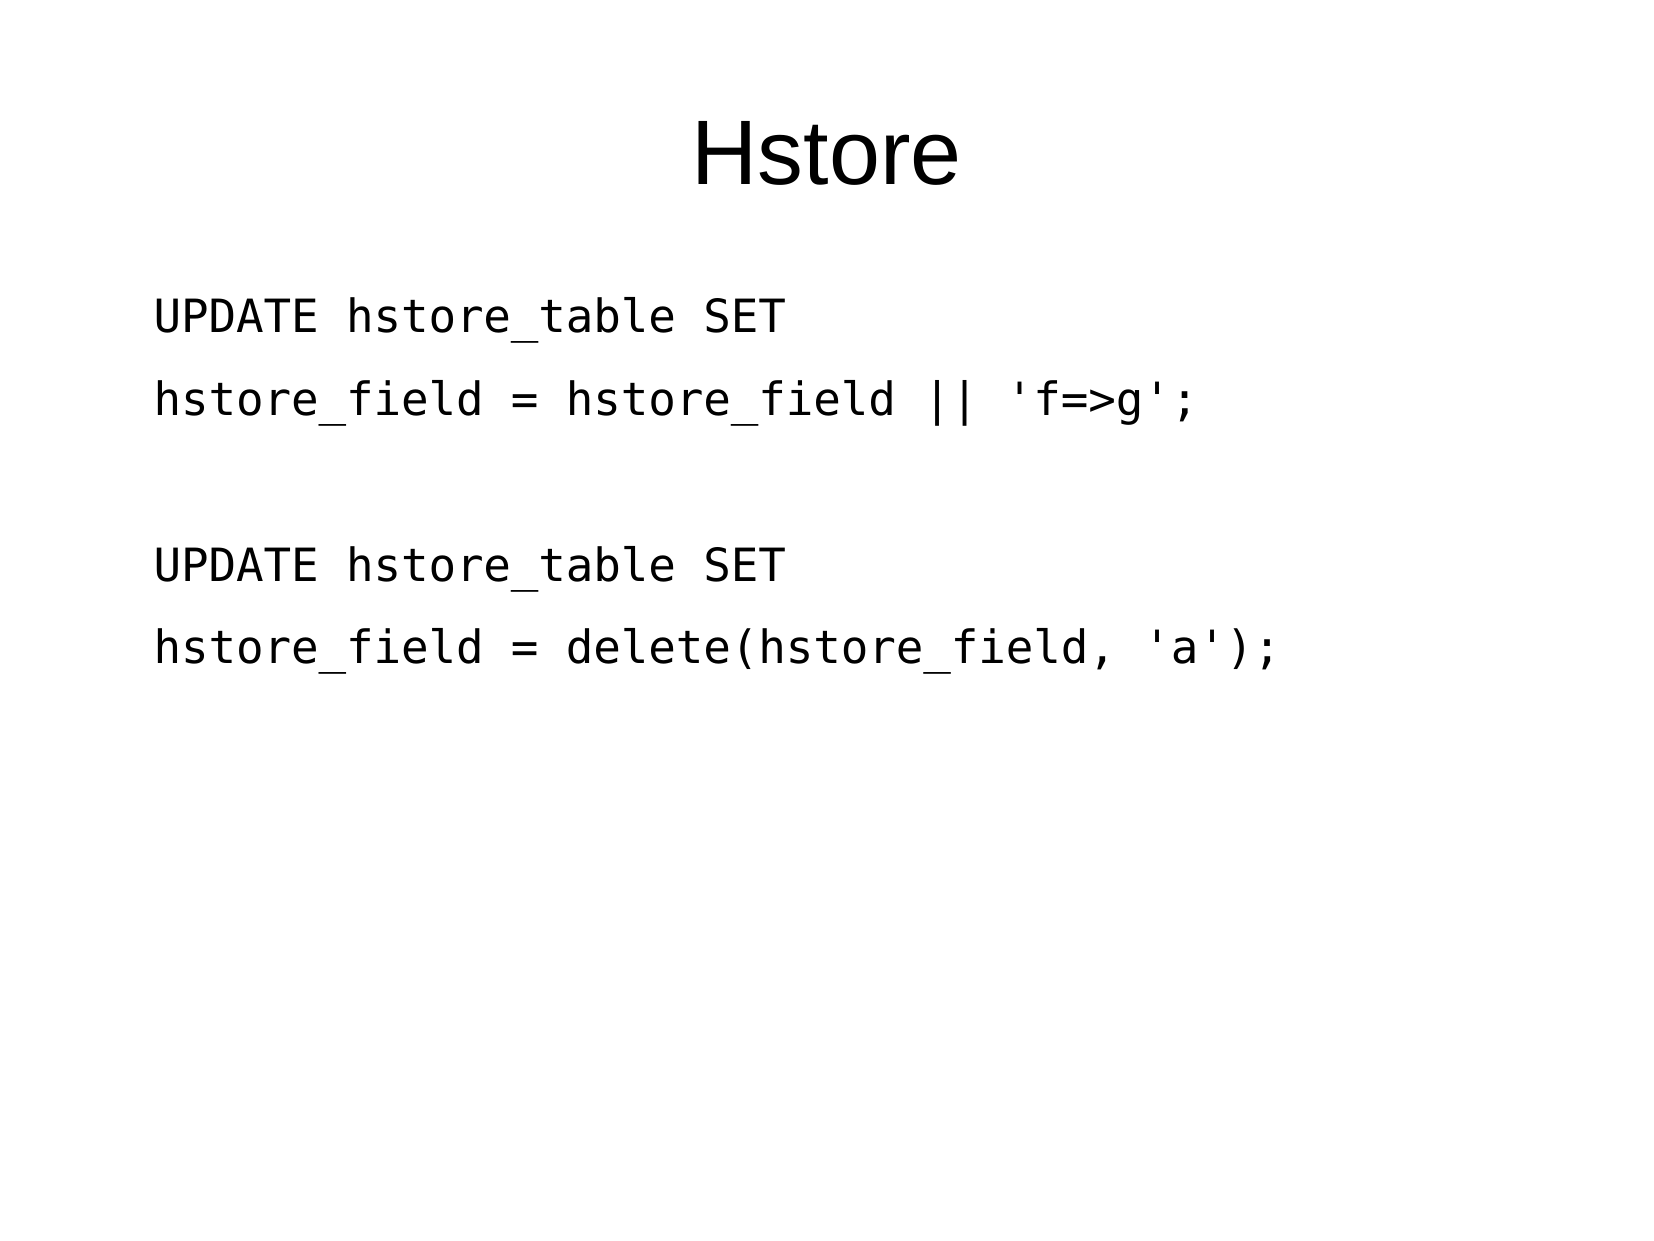

# Hstore
UPDATE hstore_table SET
hstore_field = hstore_field || 'f=>g';
UPDATE hstore_table SET
hstore_field = delete(hstore_field, 'a');